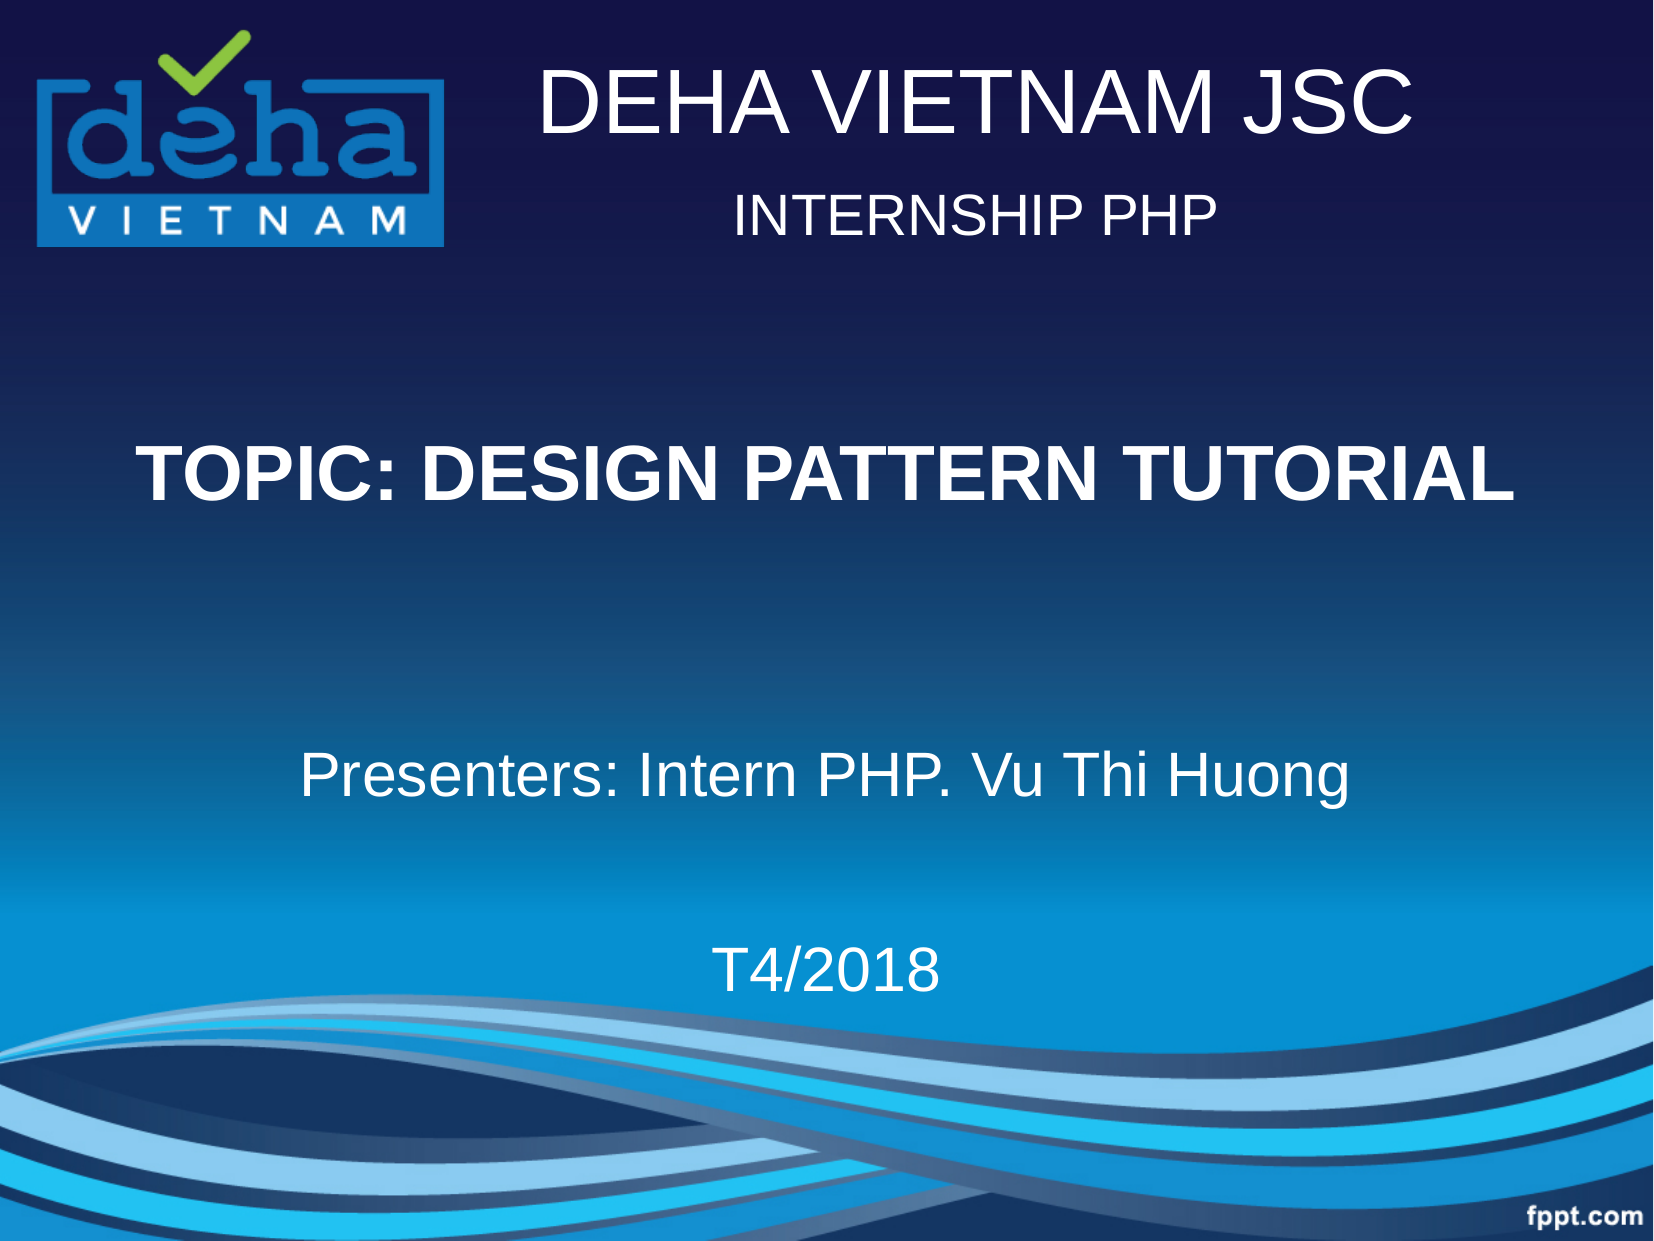

# DEHA VIETNAM JSC INTERNSHIP PHP
TOPIC: DESIGN PATTERN TUTORIAL
Presenters: Intern PHP. Vu Thi Huong
T4/2018